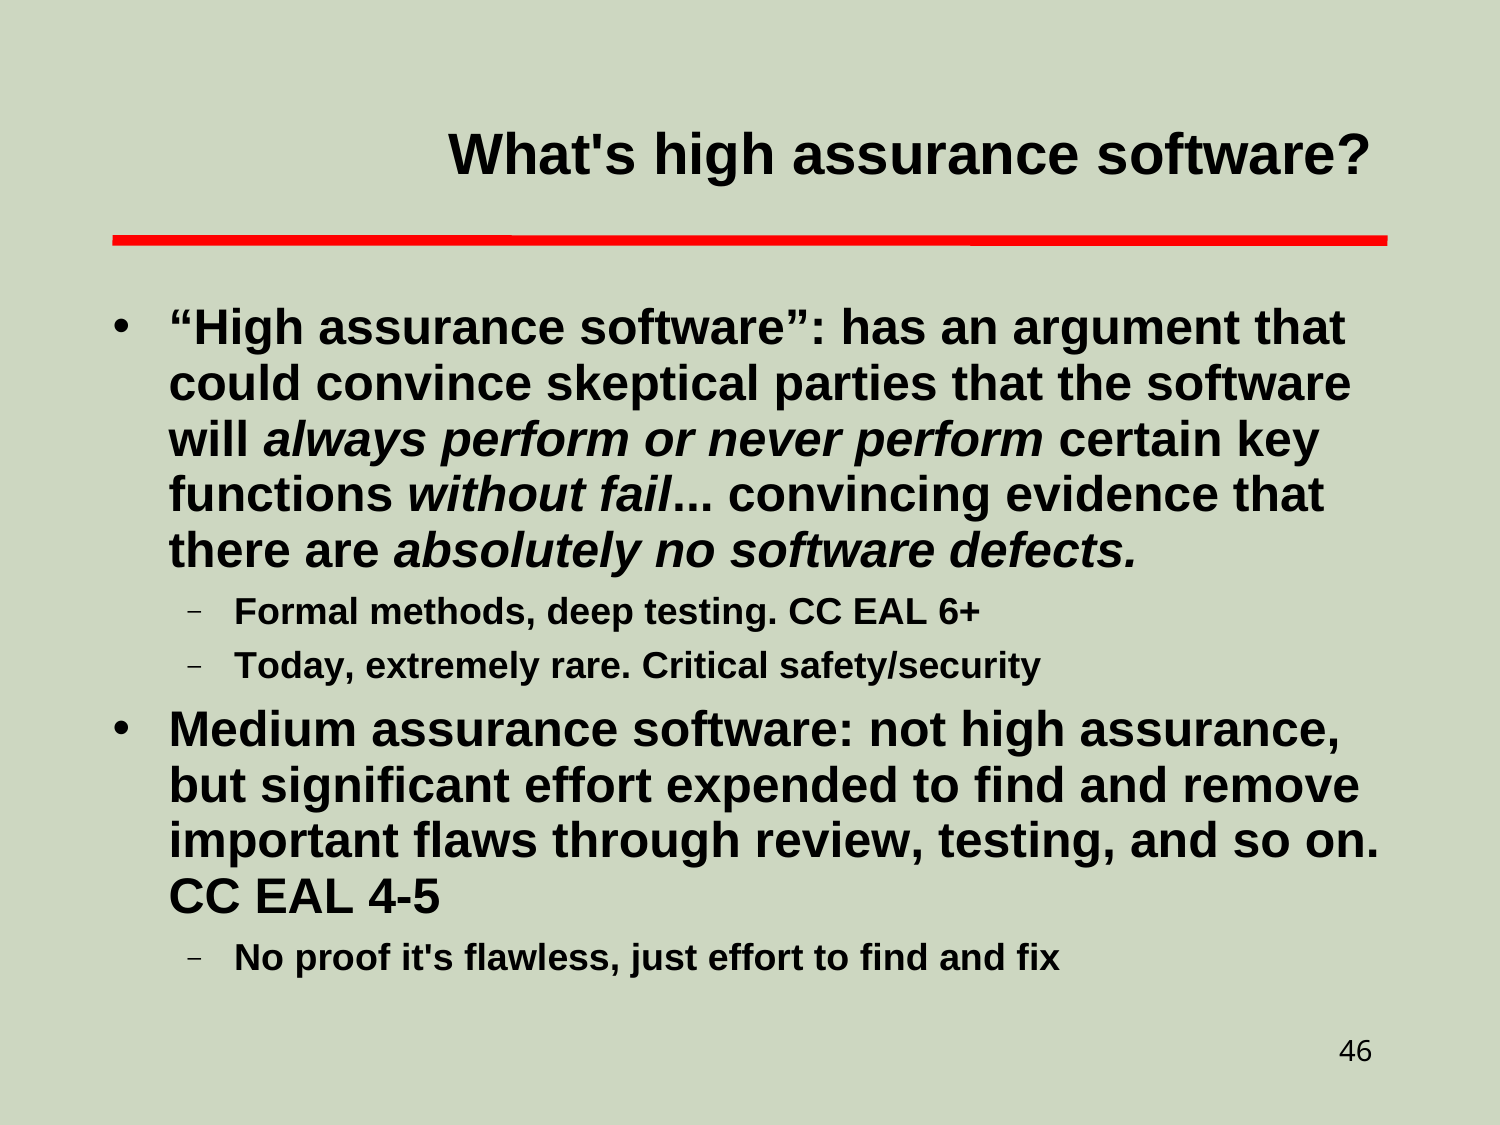

# What's high assurance software?
“High assurance software”: has an argument that could convince skeptical parties that the software will always perform or never perform certain key functions without fail... convincing evidence that there are absolutely no software defects.
Formal methods, deep testing. CC EAL 6+
Today, extremely rare. Critical safety/security
Medium assurance software: not high assurance, but significant effort expended to find and remove important flaws through review, testing, and so on. CC EAL 4-5
No proof it's flawless, just effort to find and fix